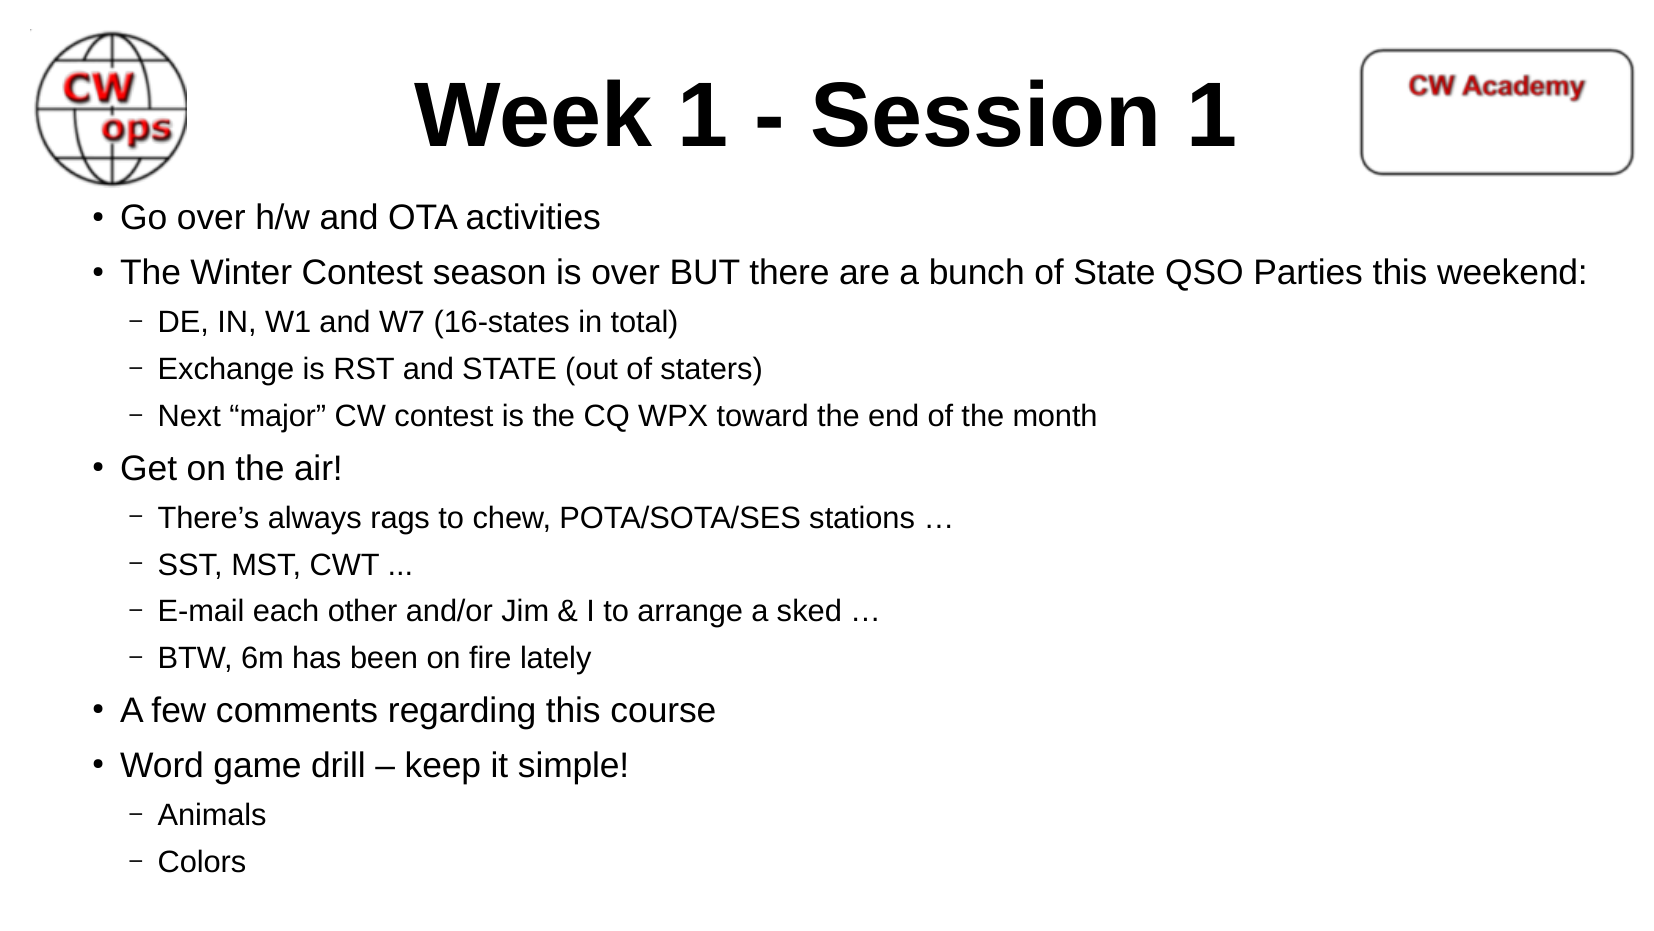

# Week 1 - Session 1
Go over h/w and OTA activities
The Winter Contest season is over BUT there are a bunch of State QSO Parties this weekend:
DE, IN, W1 and W7 (16-states in total)
Exchange is RST and STATE (out of staters)
Next “major” CW contest is the CQ WPX toward the end of the month
Get on the air!
There’s always rags to chew, POTA/SOTA/SES stations …
SST, MST, CWT ...
E-mail each other and/or Jim & I to arrange a sked …
BTW, 6m has been on fire lately
A few comments regarding this course
Word game drill – keep it simple!
Animals
Colors